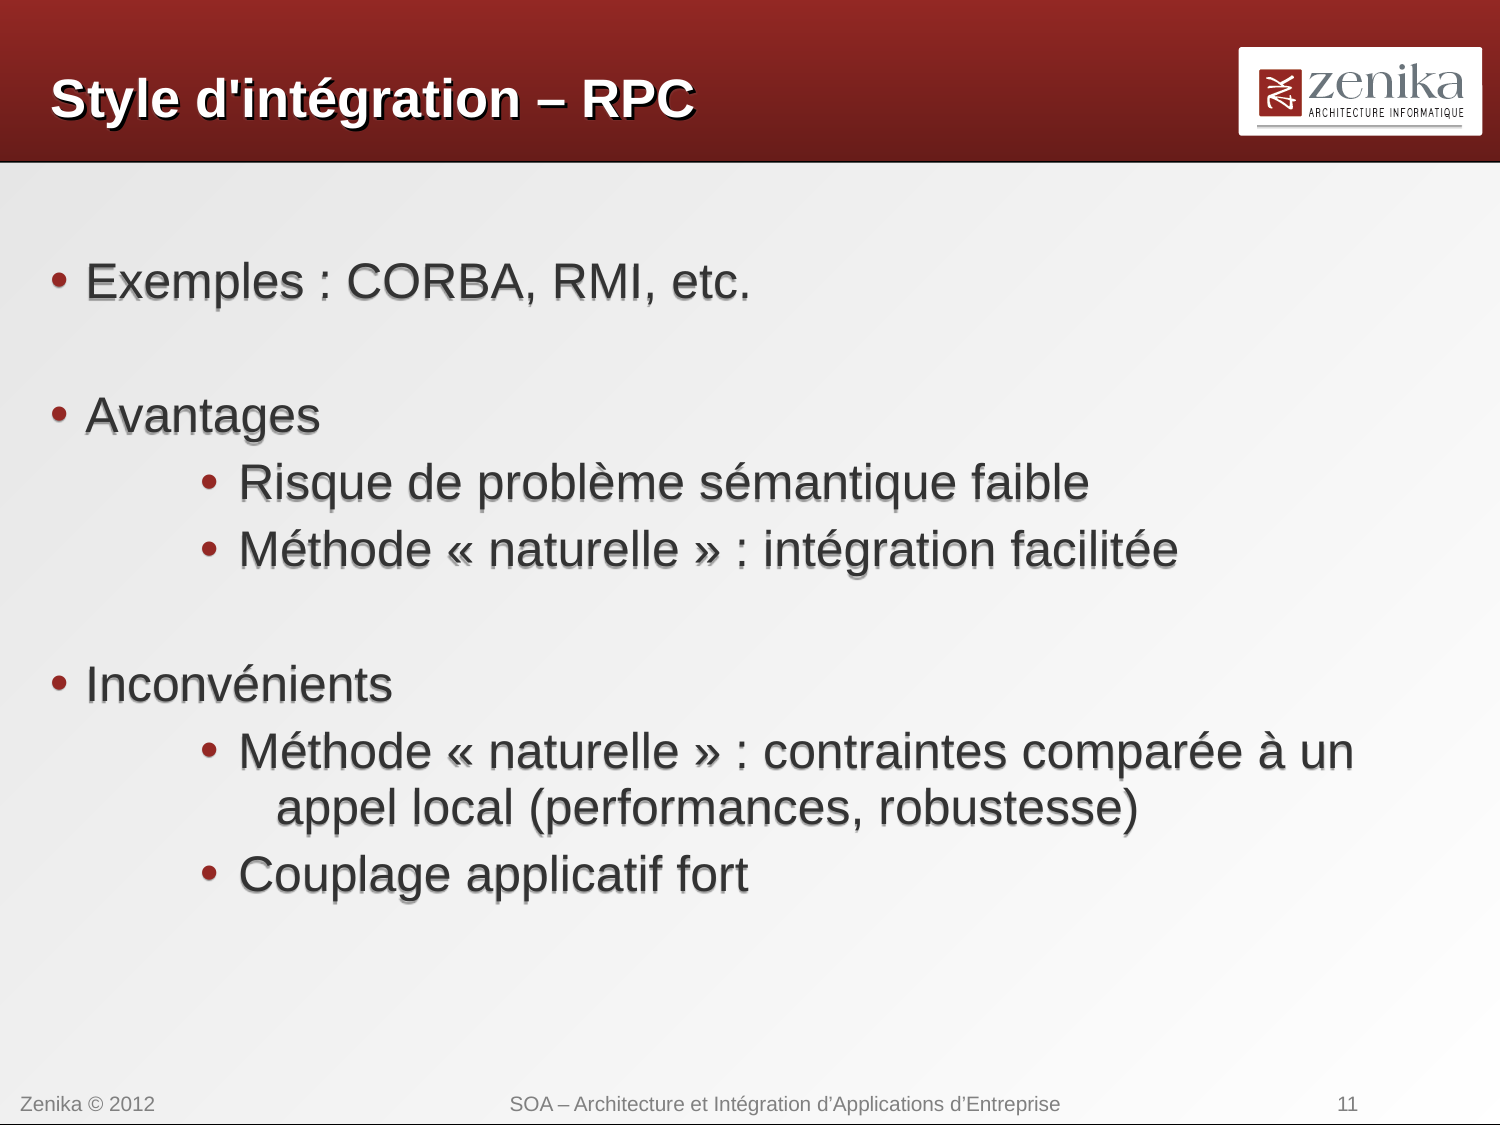

# Style d'intégration – RPC
Exemples : CORBA, RMI, etc.
Avantages
Risque de problème sémantique faible
Méthode « naturelle » : intégration facilitée
Inconvénients
Méthode « naturelle » : contraintes comparée à un appel local (performances, robustesse)
Couplage applicatif fort